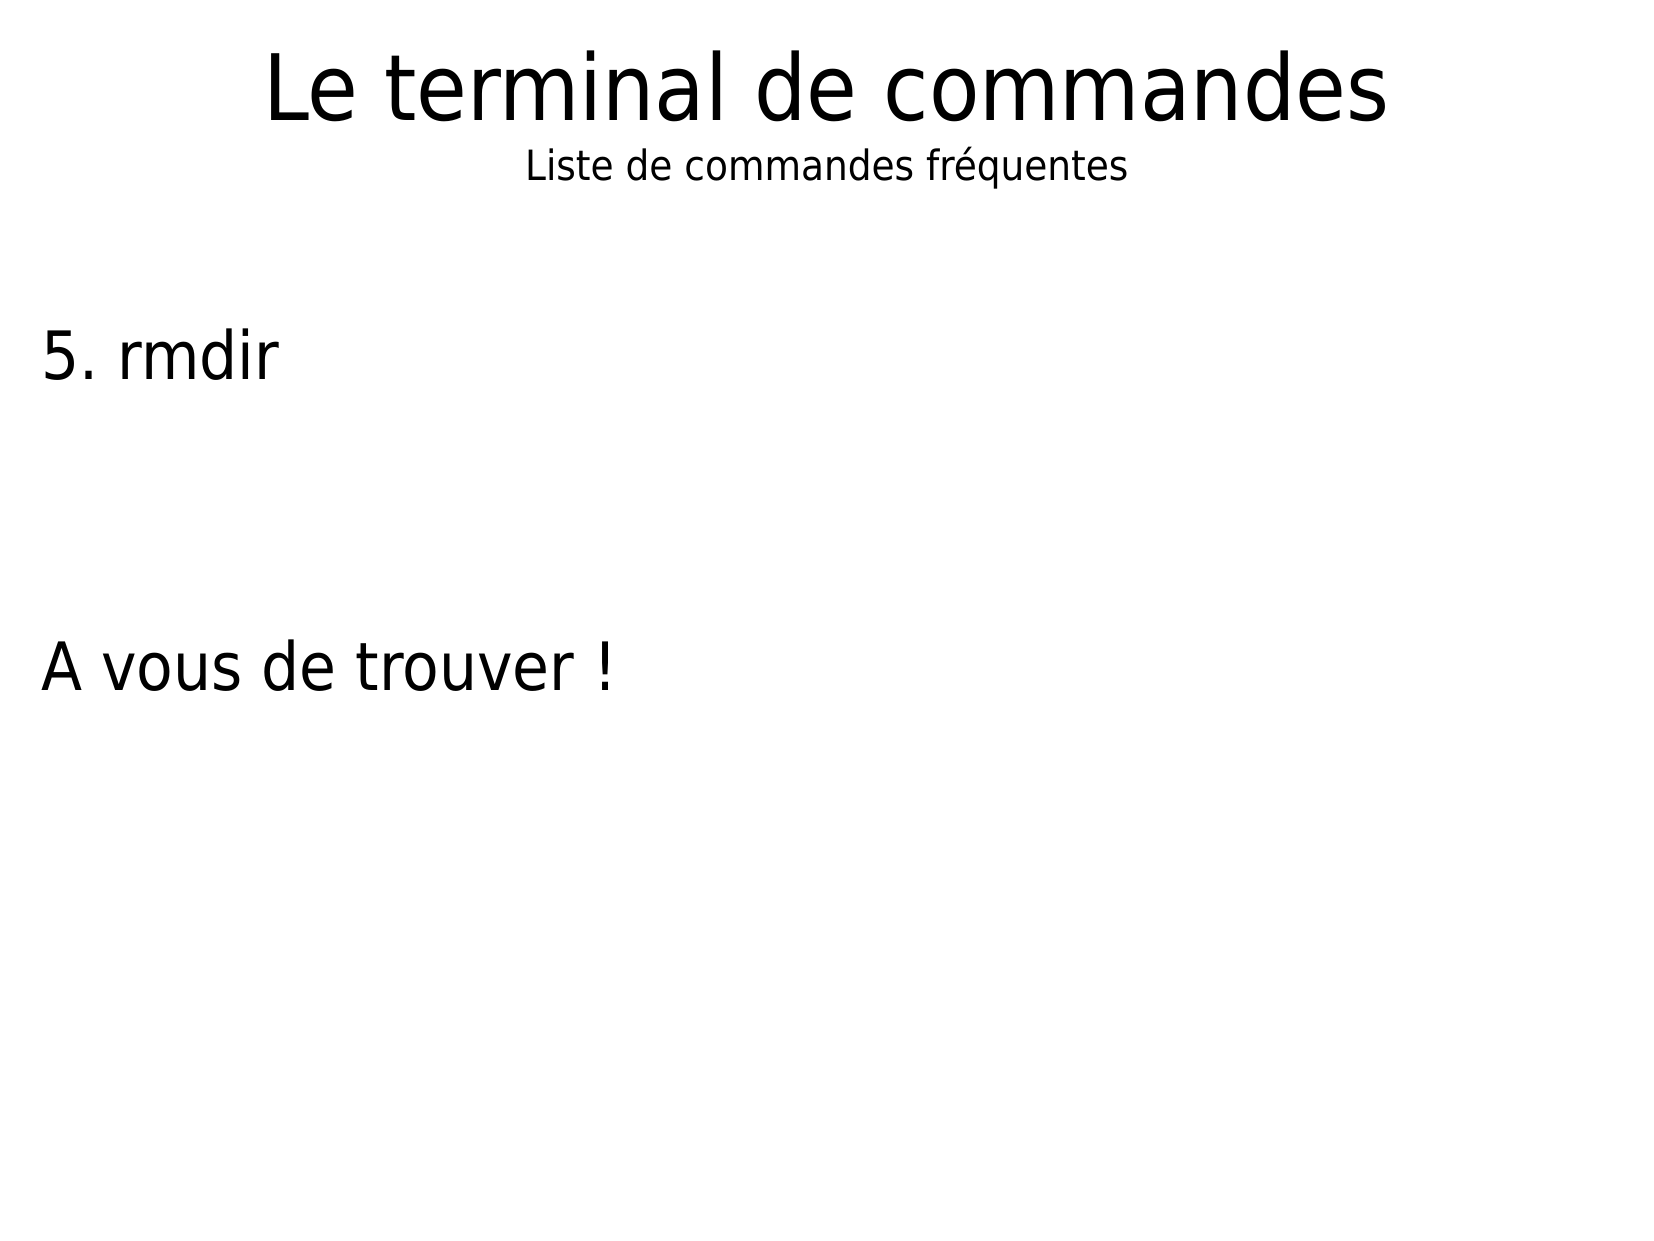

# Le terminal de commandes Liste de commandes fréquentes
5. rmdir
A vous de trouver !